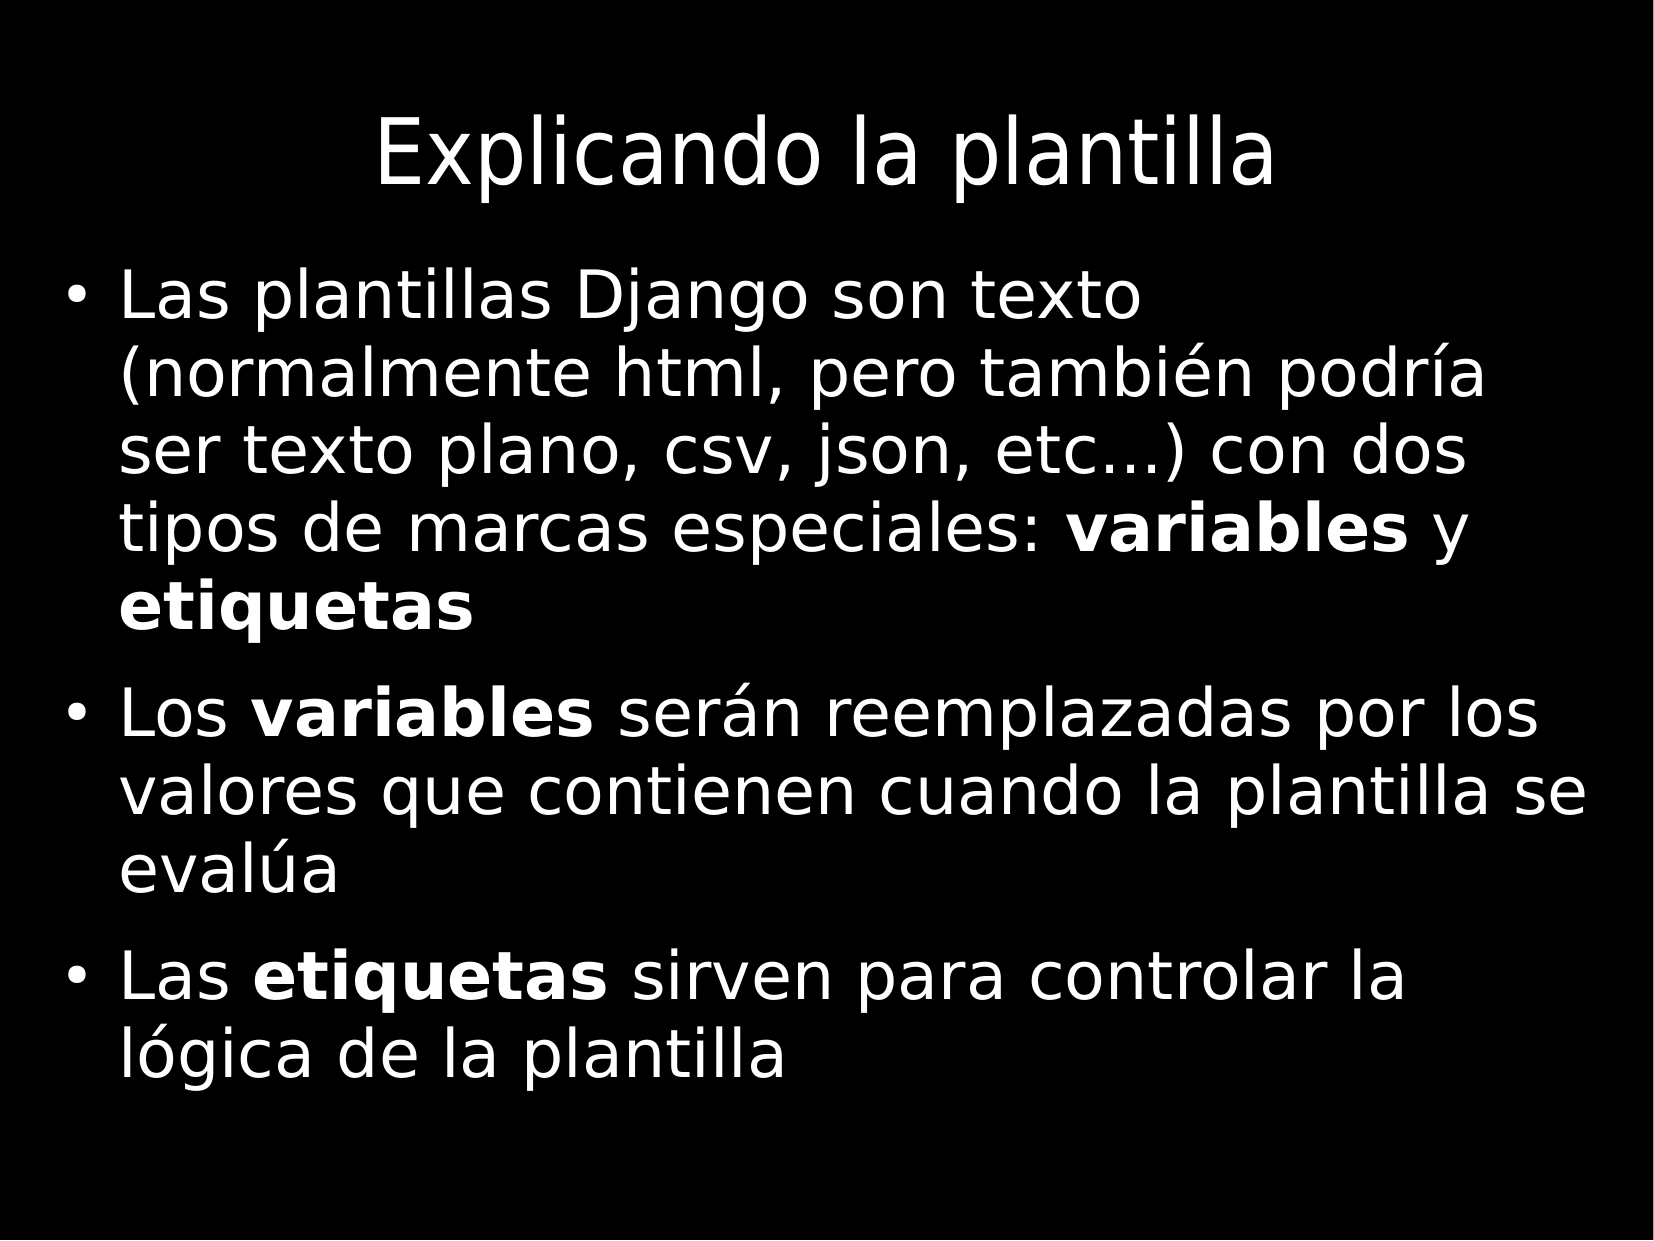

# Explicando la plantilla
Las plantillas Django son texto (normalmente html, pero también podría ser texto plano, csv, json, etc...) con dos tipos de marcas especiales: variables y etiquetas
Los variables serán reemplazadas por los valores que contienen cuando la plantilla se evalúa
Las etiquetas sirven para controlar la lógica de la plantilla